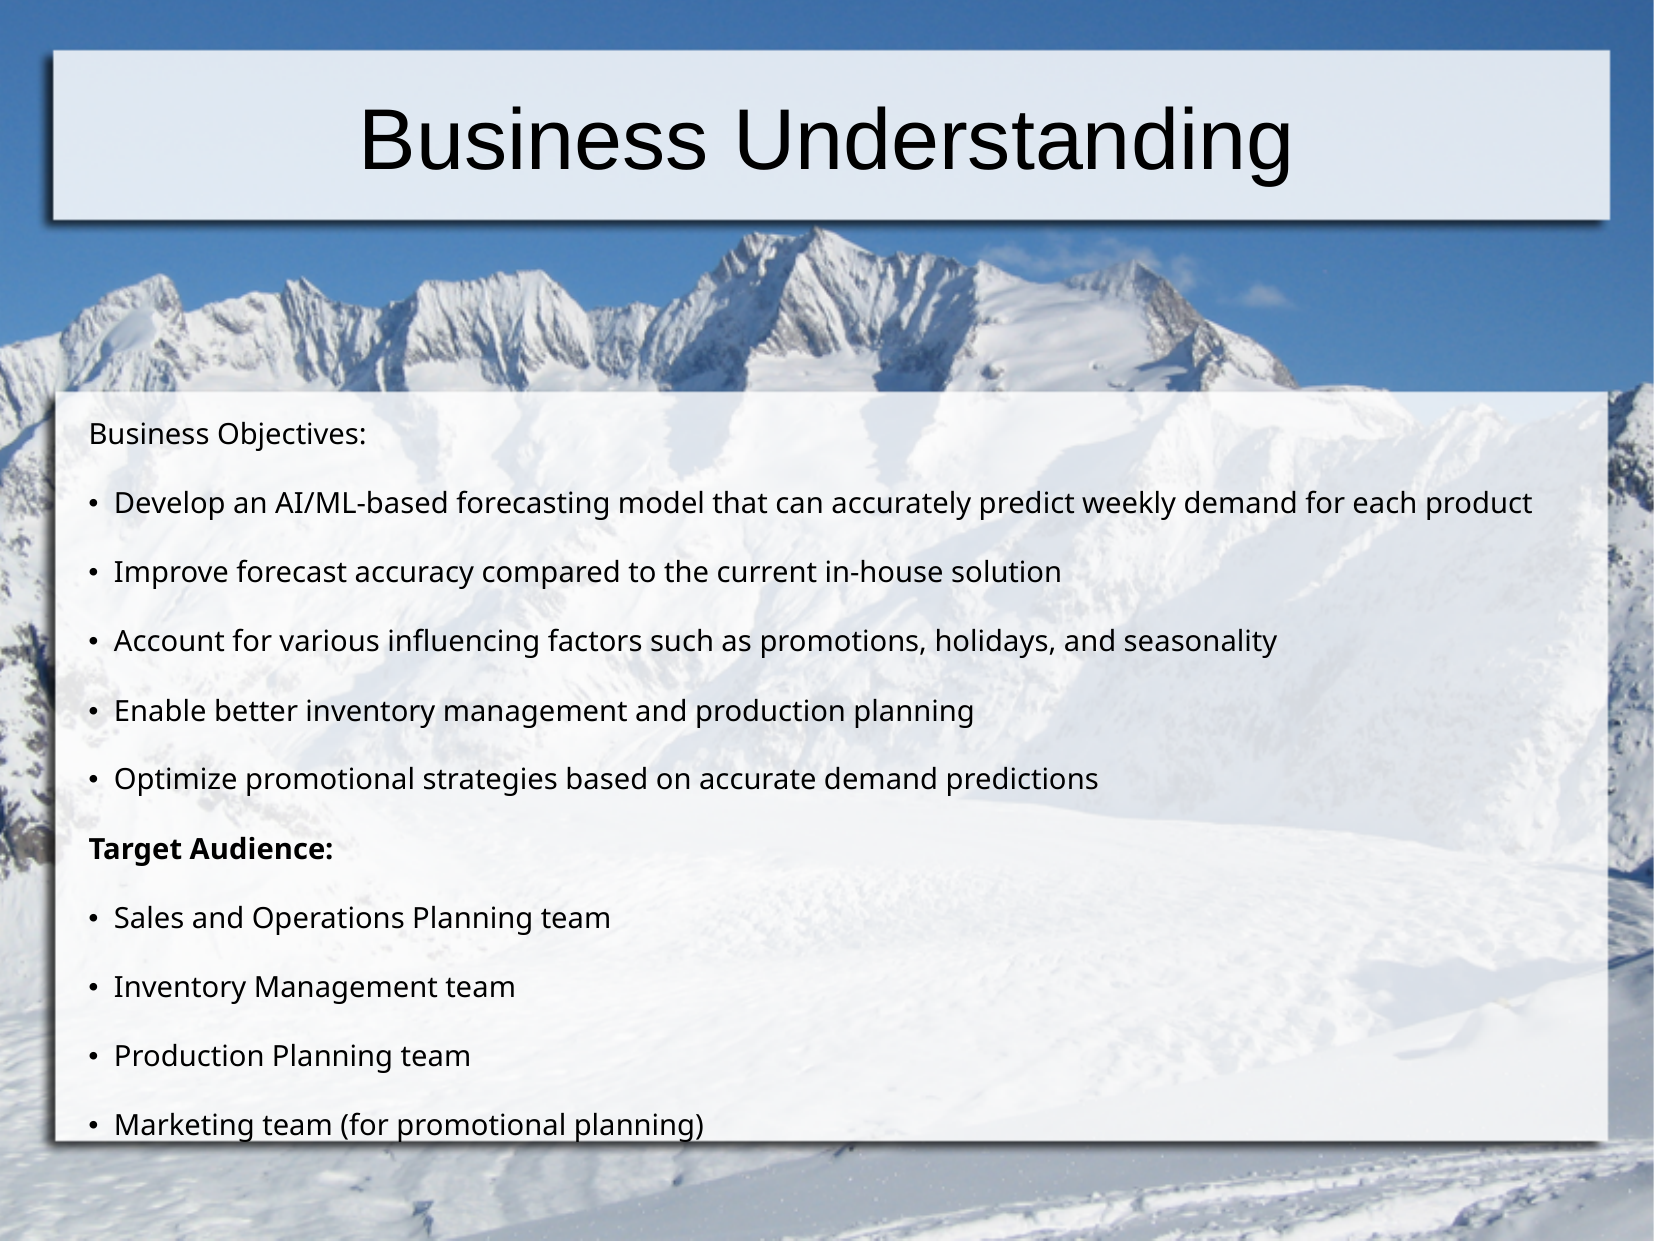

# Business Understanding
Business Objectives:
• Develop an AI/ML-based forecasting model that can accurately predict weekly demand for each product
• Improve forecast accuracy compared to the current in-house solution
• Account for various influencing factors such as promotions, holidays, and seasonality
• Enable better inventory management and production planning
• Optimize promotional strategies based on accurate demand predictions
Target Audience:
• Sales and Operations Planning team
• Inventory Management team
• Production Planning team
• Marketing team (for promotional planning)